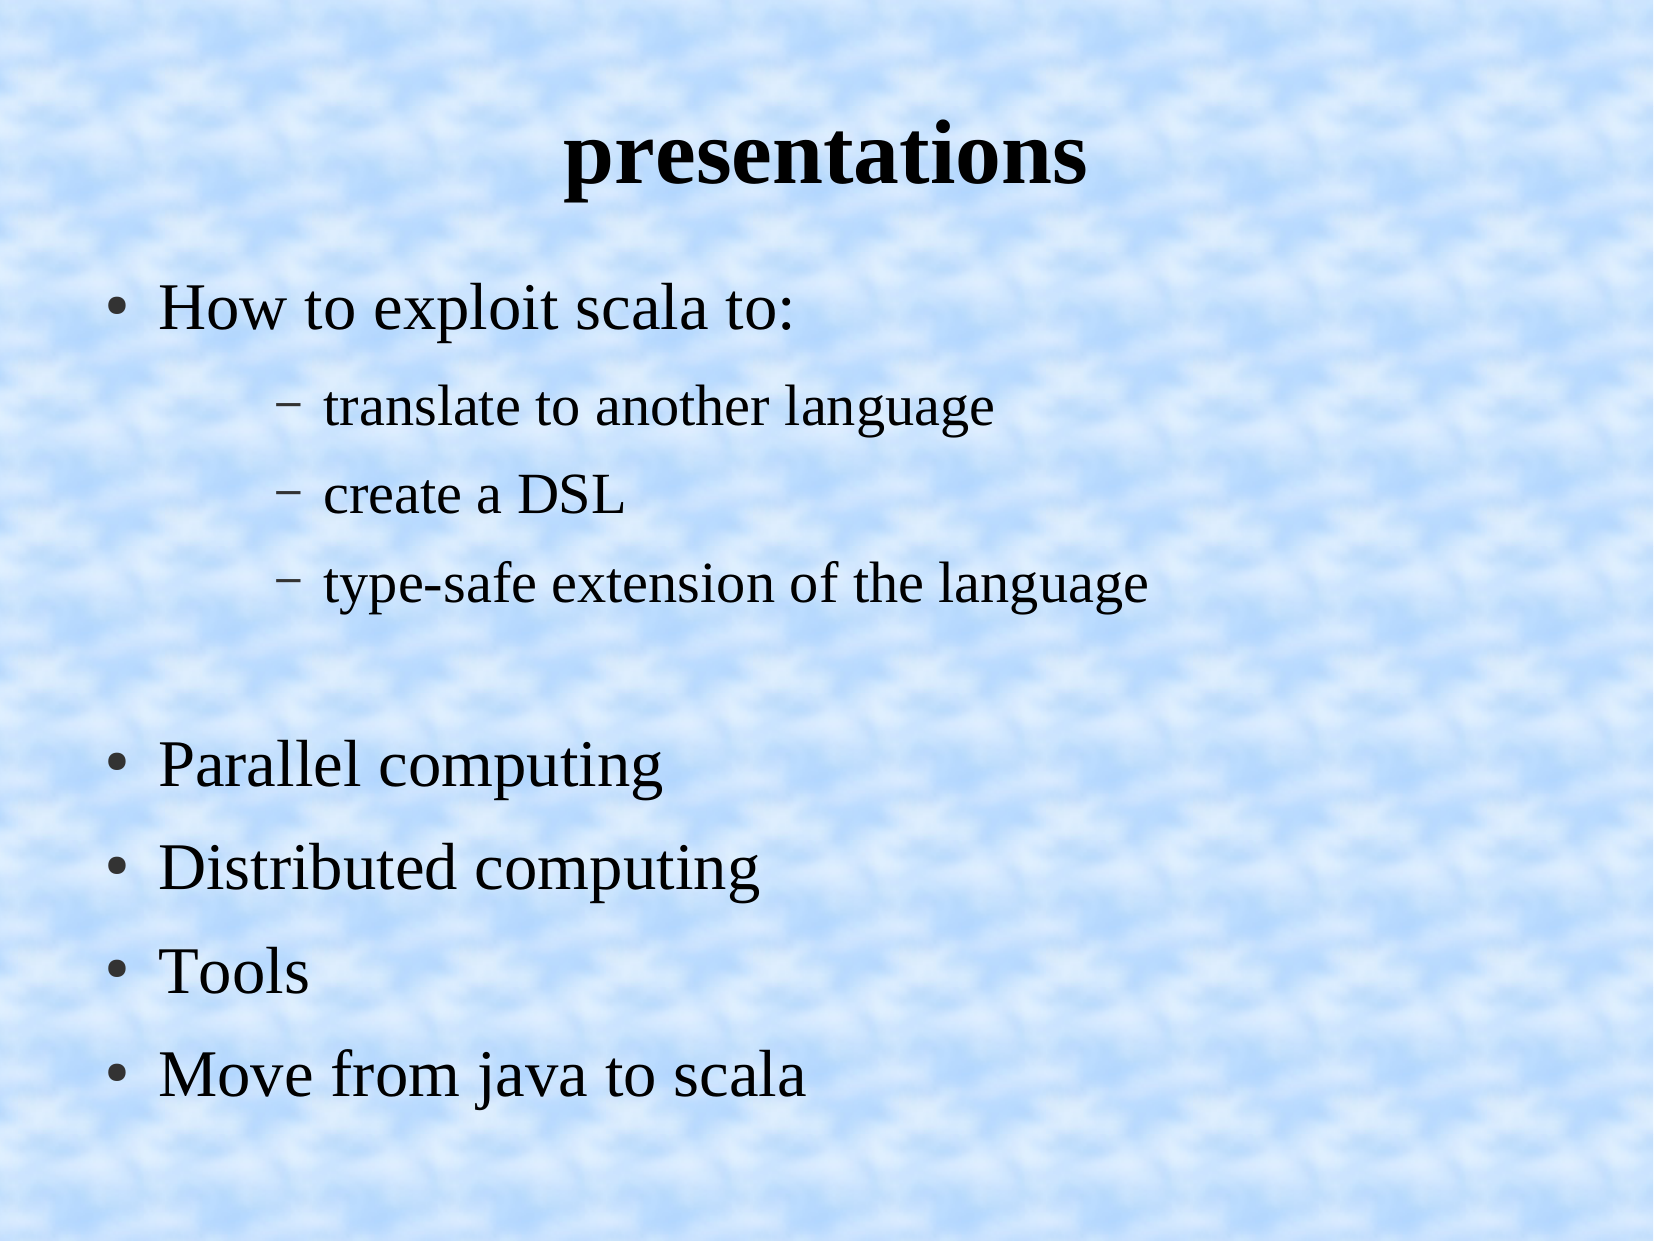

# presentations
How to exploit scala to:
translate to another language
create a DSL
type-safe extension of the language
Parallel computing
Distributed computing
Tools
Move from java to scala